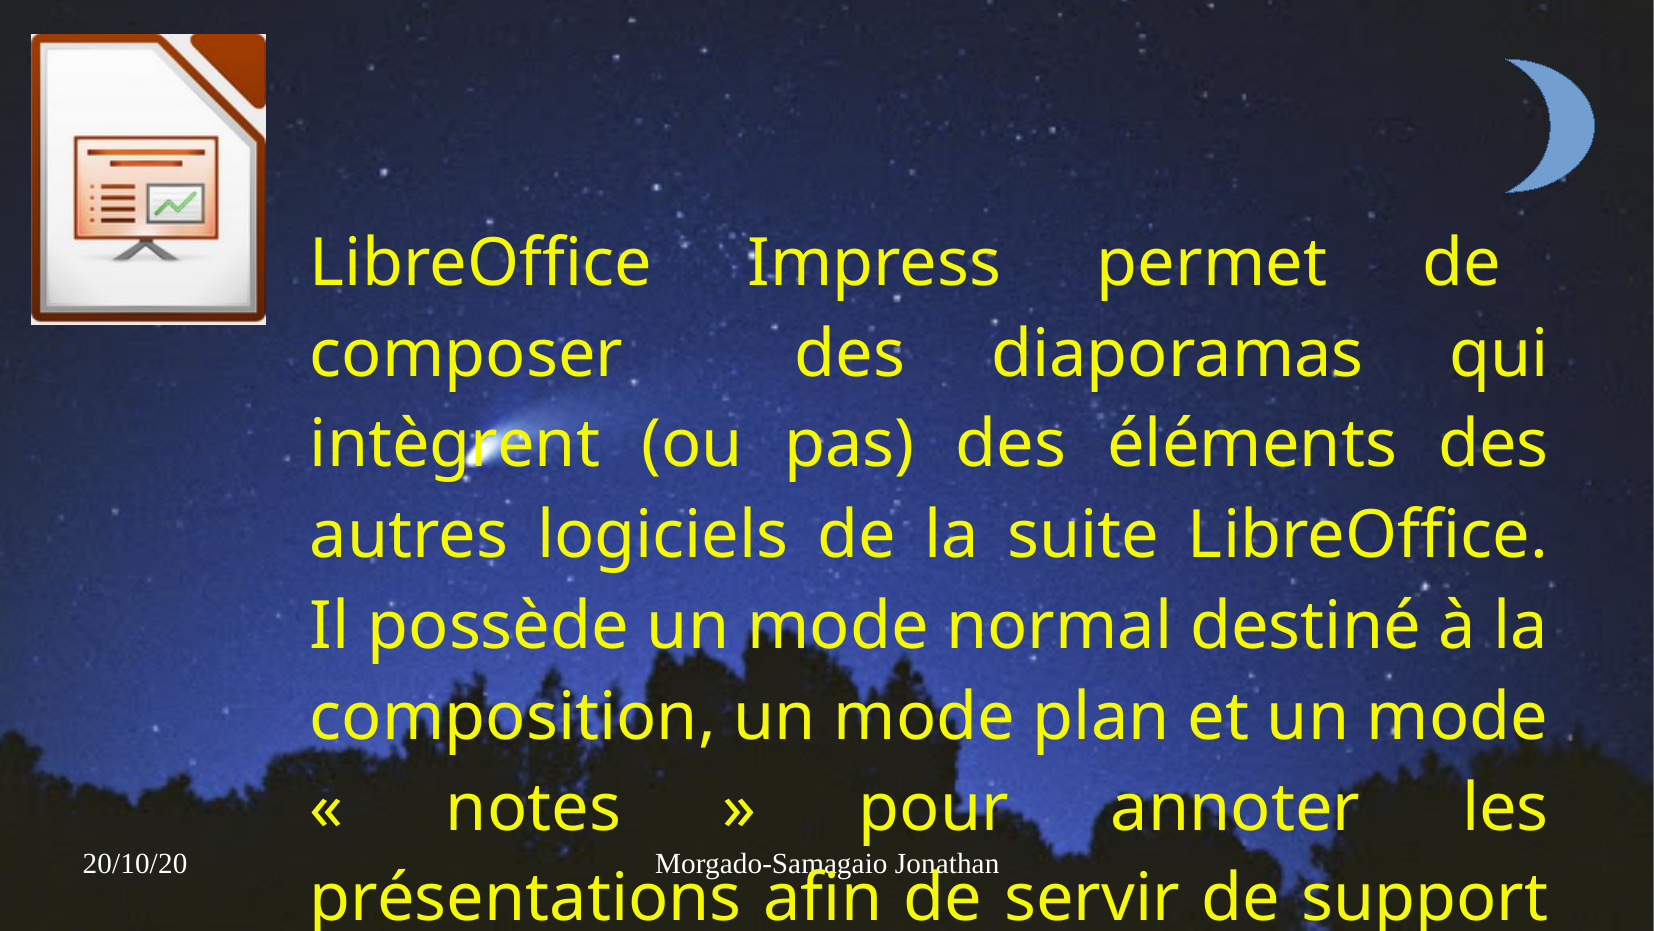

LibreOffice Impress permet de composer des diaporamas qui intègrent (ou pas) des éléments des autres logiciels de la suite LibreOffice. Il possède un mode normal destiné à la composition, un mode plan et un mode « notes » pour annoter les présentations afin de servir de support à l'orateur. Il dispose d'outils de dessin et de diagrammes, des effets 2D et 3D pour apporter du style à la production finale
20/10/20
Morgado-Samagaio Jonathan